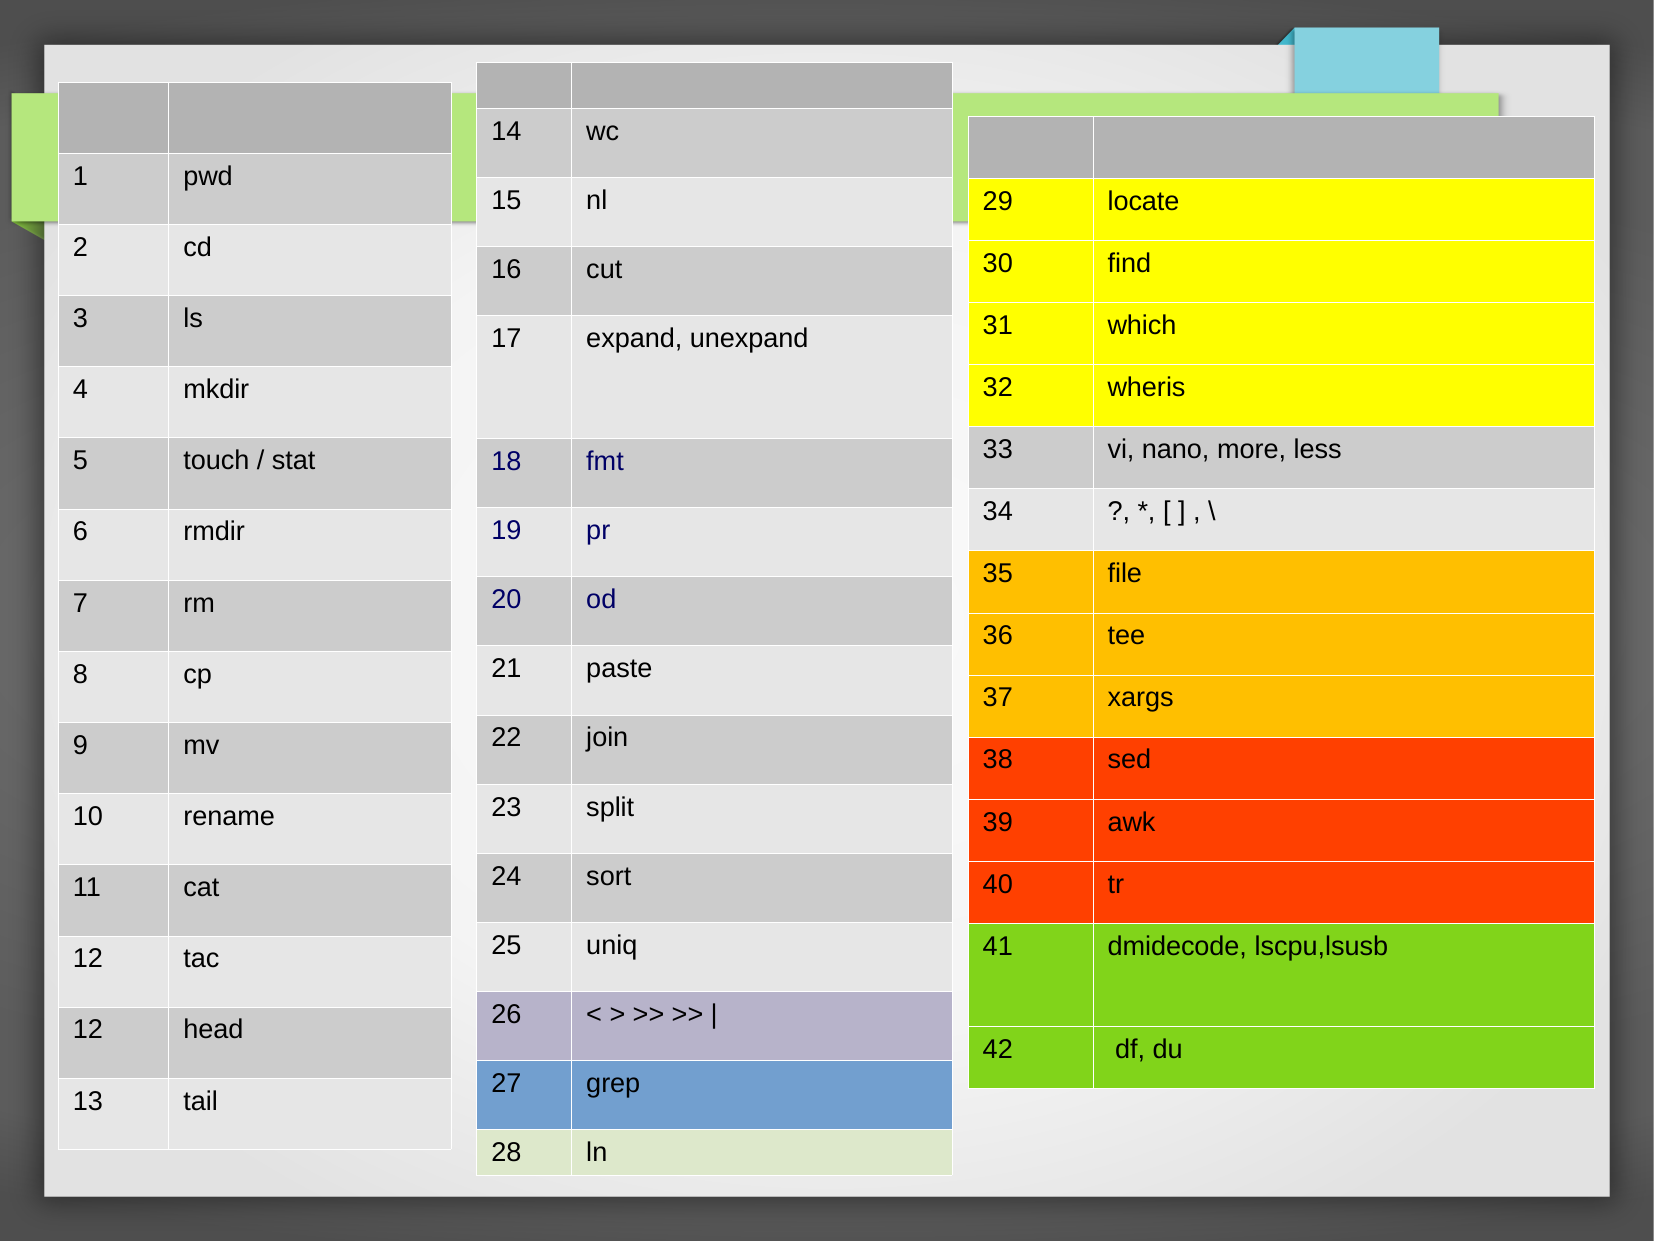

| | |
| --- | --- |
| 14 | wc |
| 15 | nl |
| 16 | cut |
| 17 | expand, unexpand |
| 18 | fmt |
| 19 | pr |
| 20 | od |
| 21 | paste |
| 22 | join |
| 23 | split |
| 24 | sort |
| 25 | uniq |
| 26 | < > >> >> | |
| 27 | grep |
| 28 | ln |
| | |
| --- | --- |
| 1 | pwd |
| 2 | cd |
| 3 | ls |
| 4 | mkdir |
| 5 | touch / stat |
| 6 | rmdir |
| 7 | rm |
| 8 | cp |
| 9 | mv |
| 10 | rename |
| 11 | cat |
| 12 | tac |
| 12 | head |
| 13 | tail |
| | |
| --- | --- |
| 29 | locate |
| 30 | find |
| 31 | which |
| 32 | wheris |
| 33 | vi, nano, more, less |
| 34 | ?, \*, [ ] , \ |
| 35 | file |
| 36 | tee |
| 37 | xargs |
| 38 | sed |
| 39 | awk |
| 40 | tr |
| 41 | dmidecode, lscpu,lsusb |
| 42 | df, du |